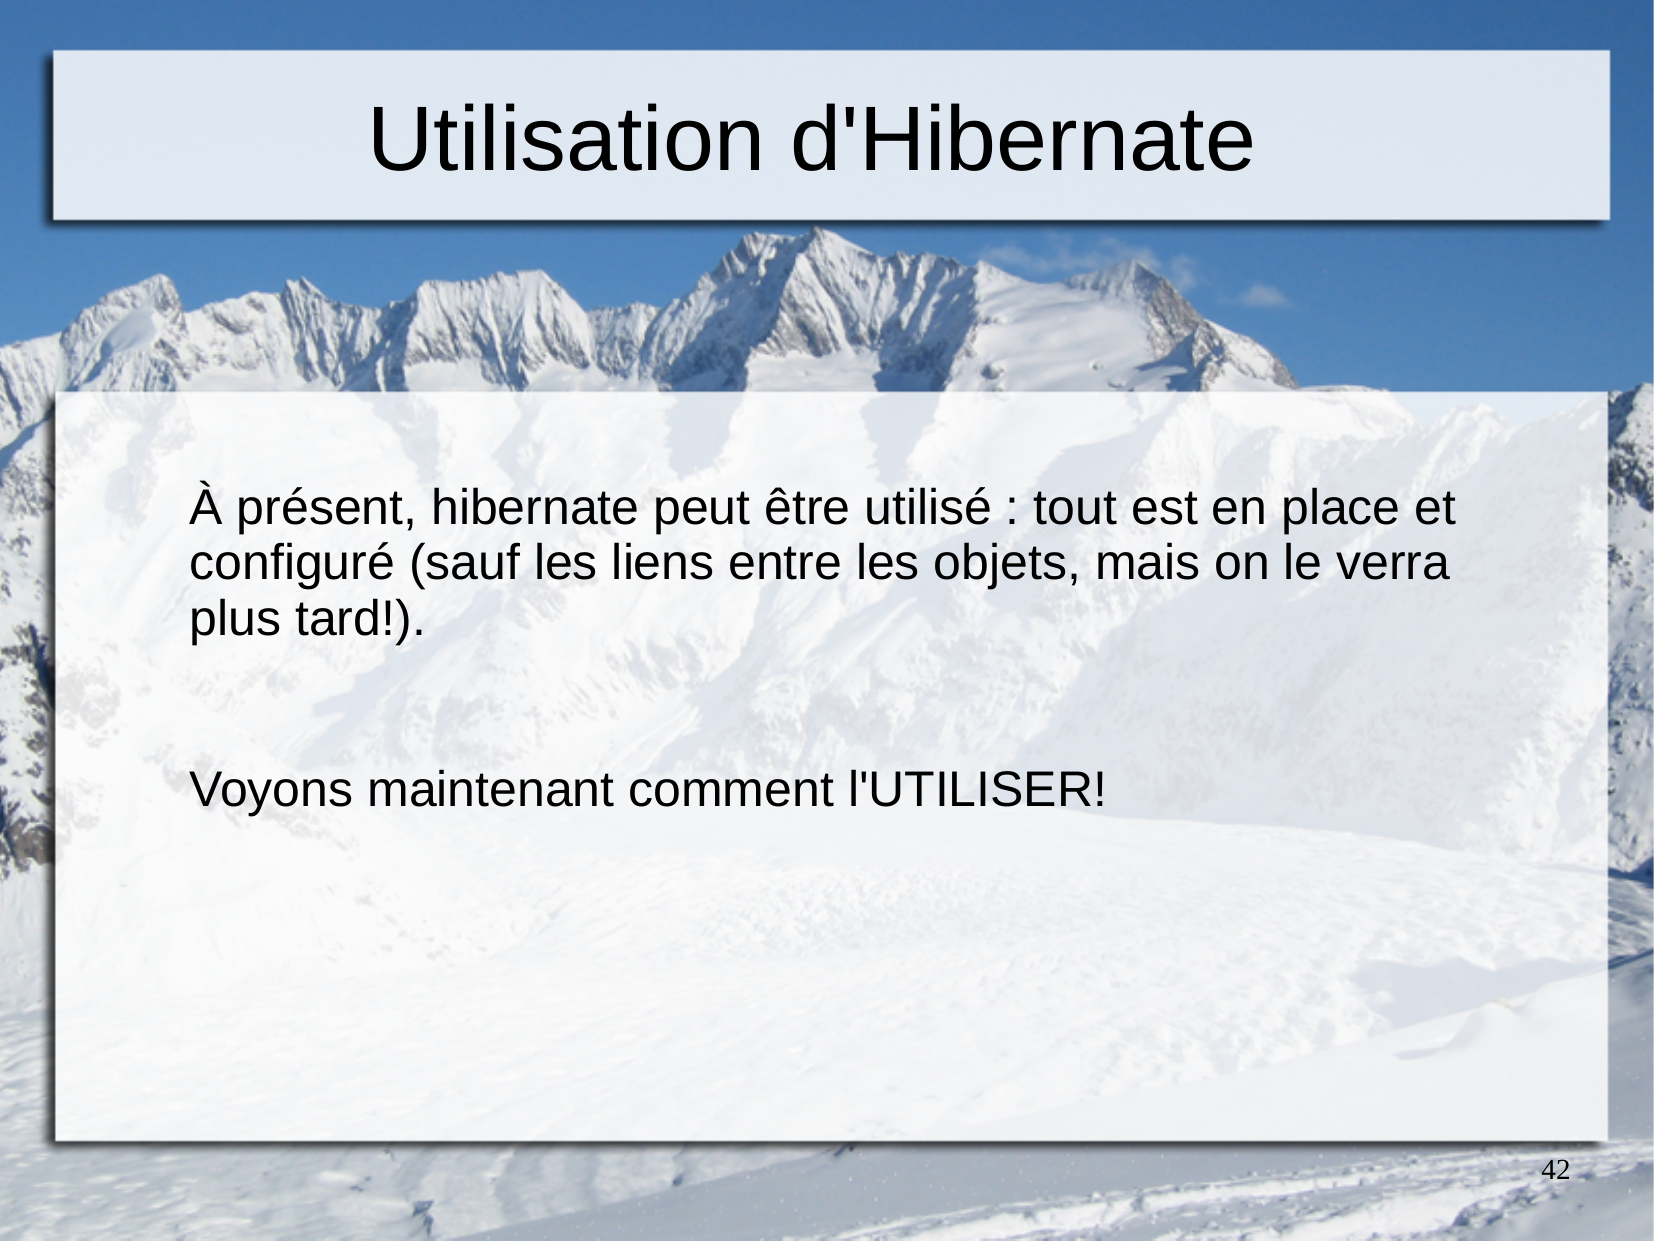

# Utilisation d'Hibernate
À présent, hibernate peut être utilisé : tout est en place et configuré (sauf les liens entre les objets, mais on le verra plus tard!).
Voyons maintenant comment l'UTILISER!
42